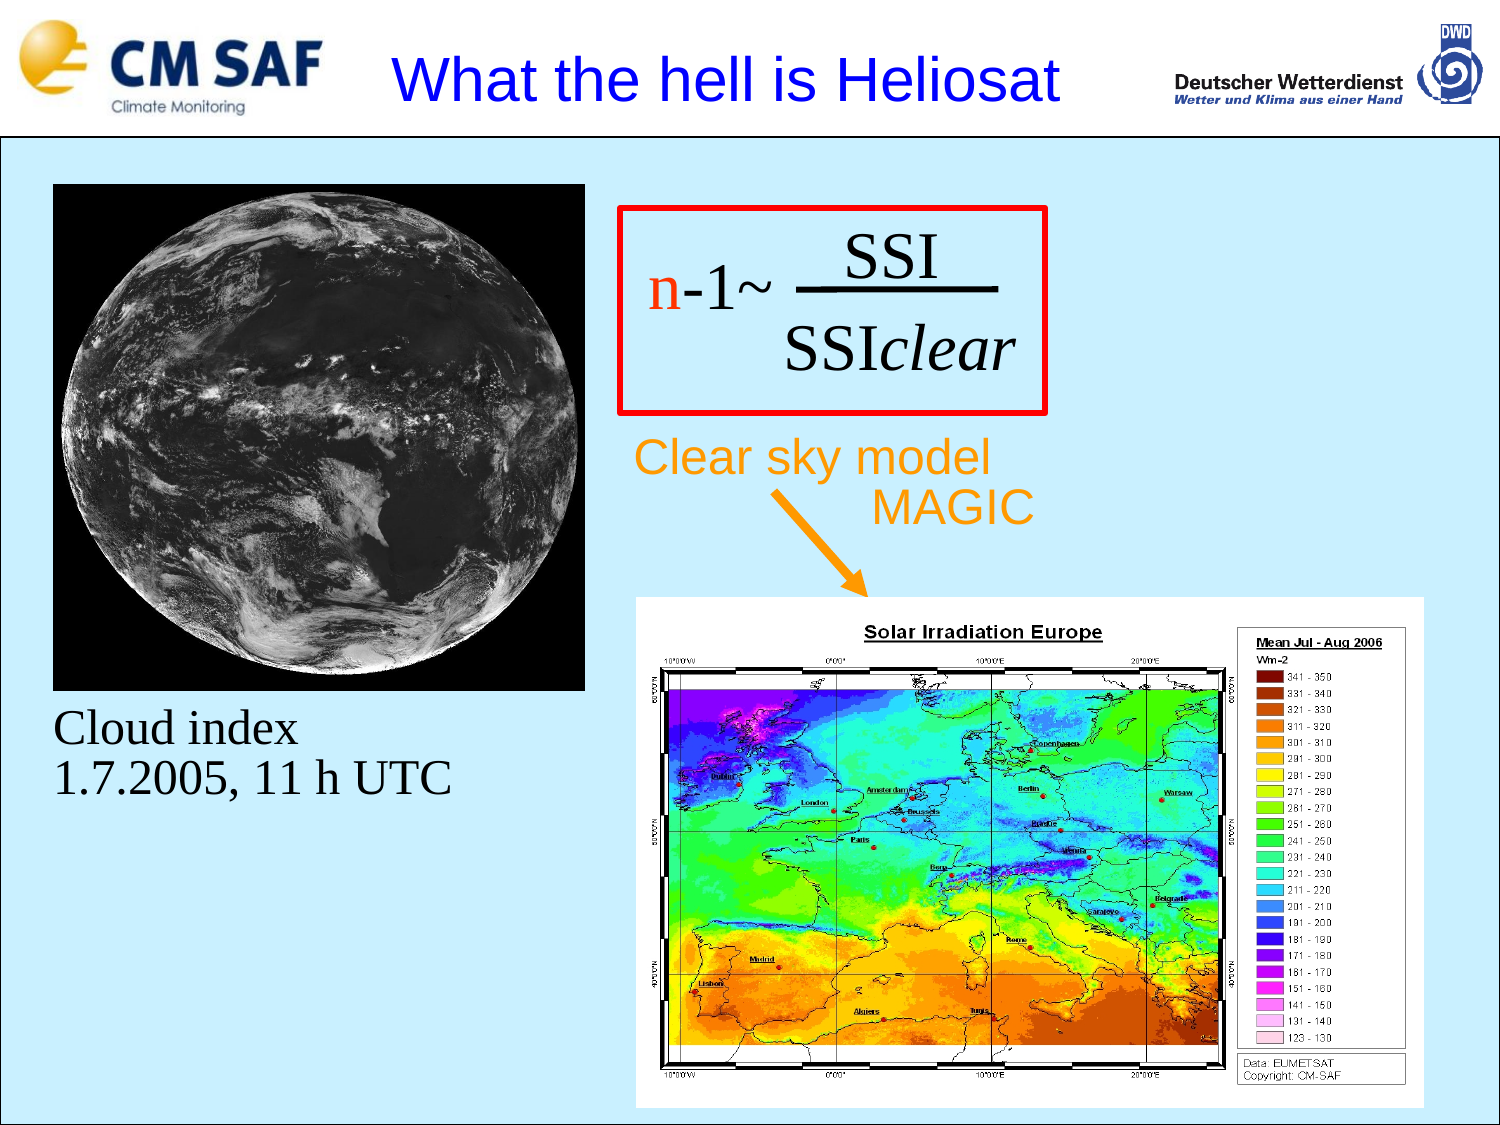

What the hell is Heliosat
#
SSI
n-1~
SSIclear
Clear sky model
 MAGIC
Cloud index 1.7.2005, 11 h UTC